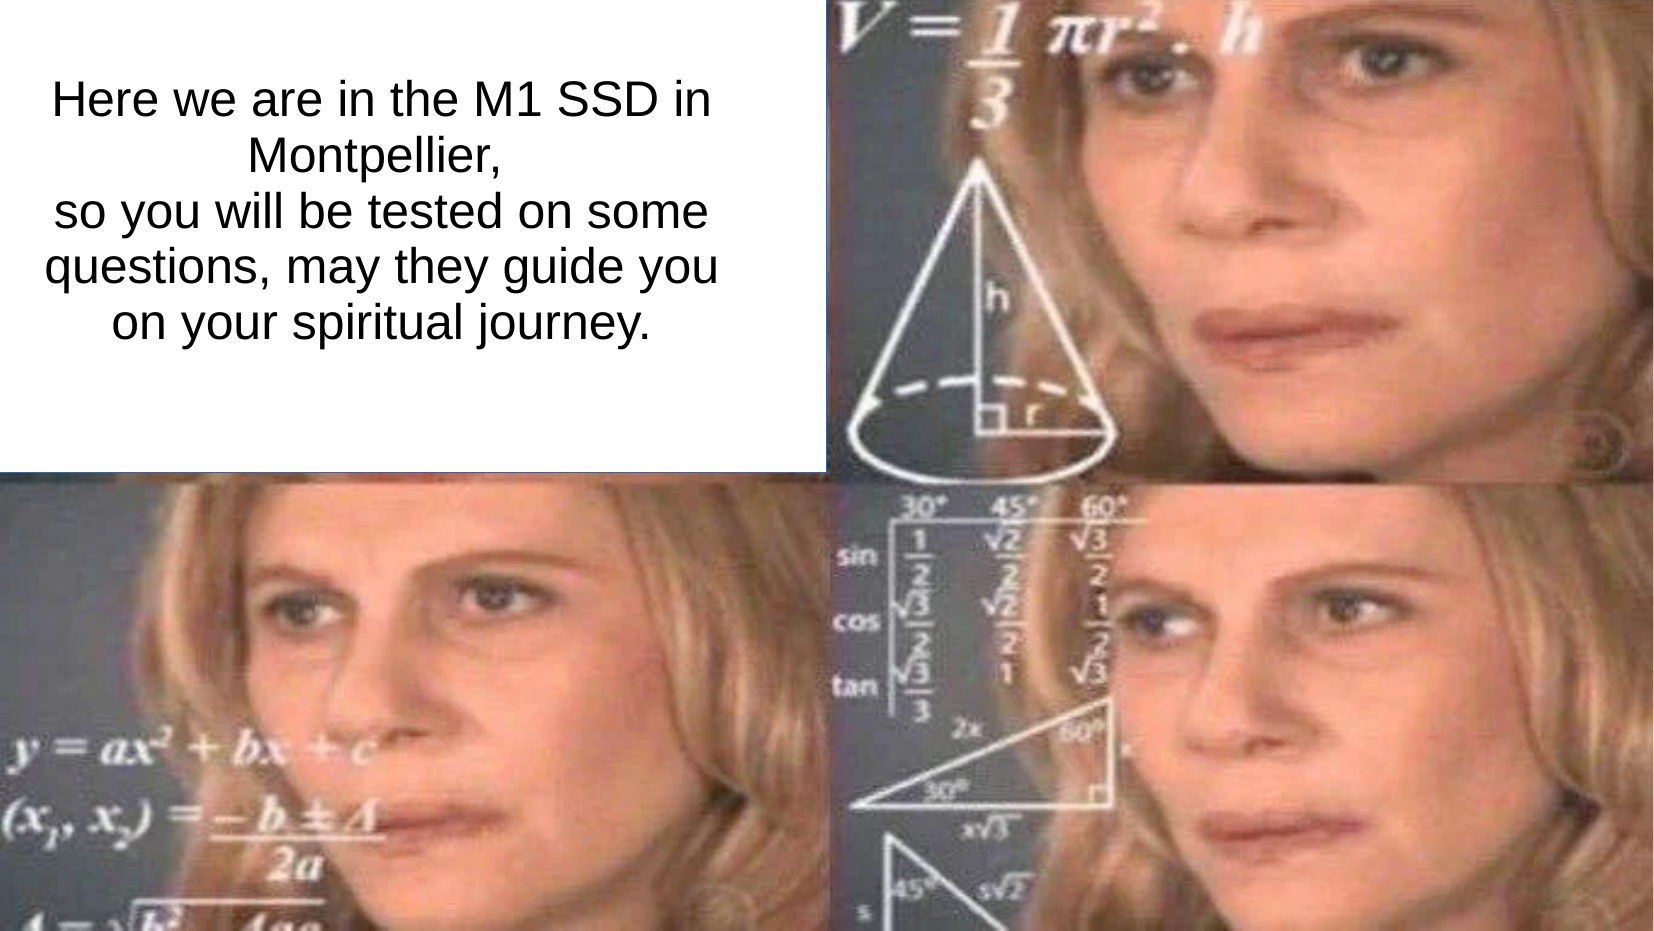

Here we are in the M1 SSD in Montpellier,
so you will be tested on some questions, may they guide you on your spiritual journey.